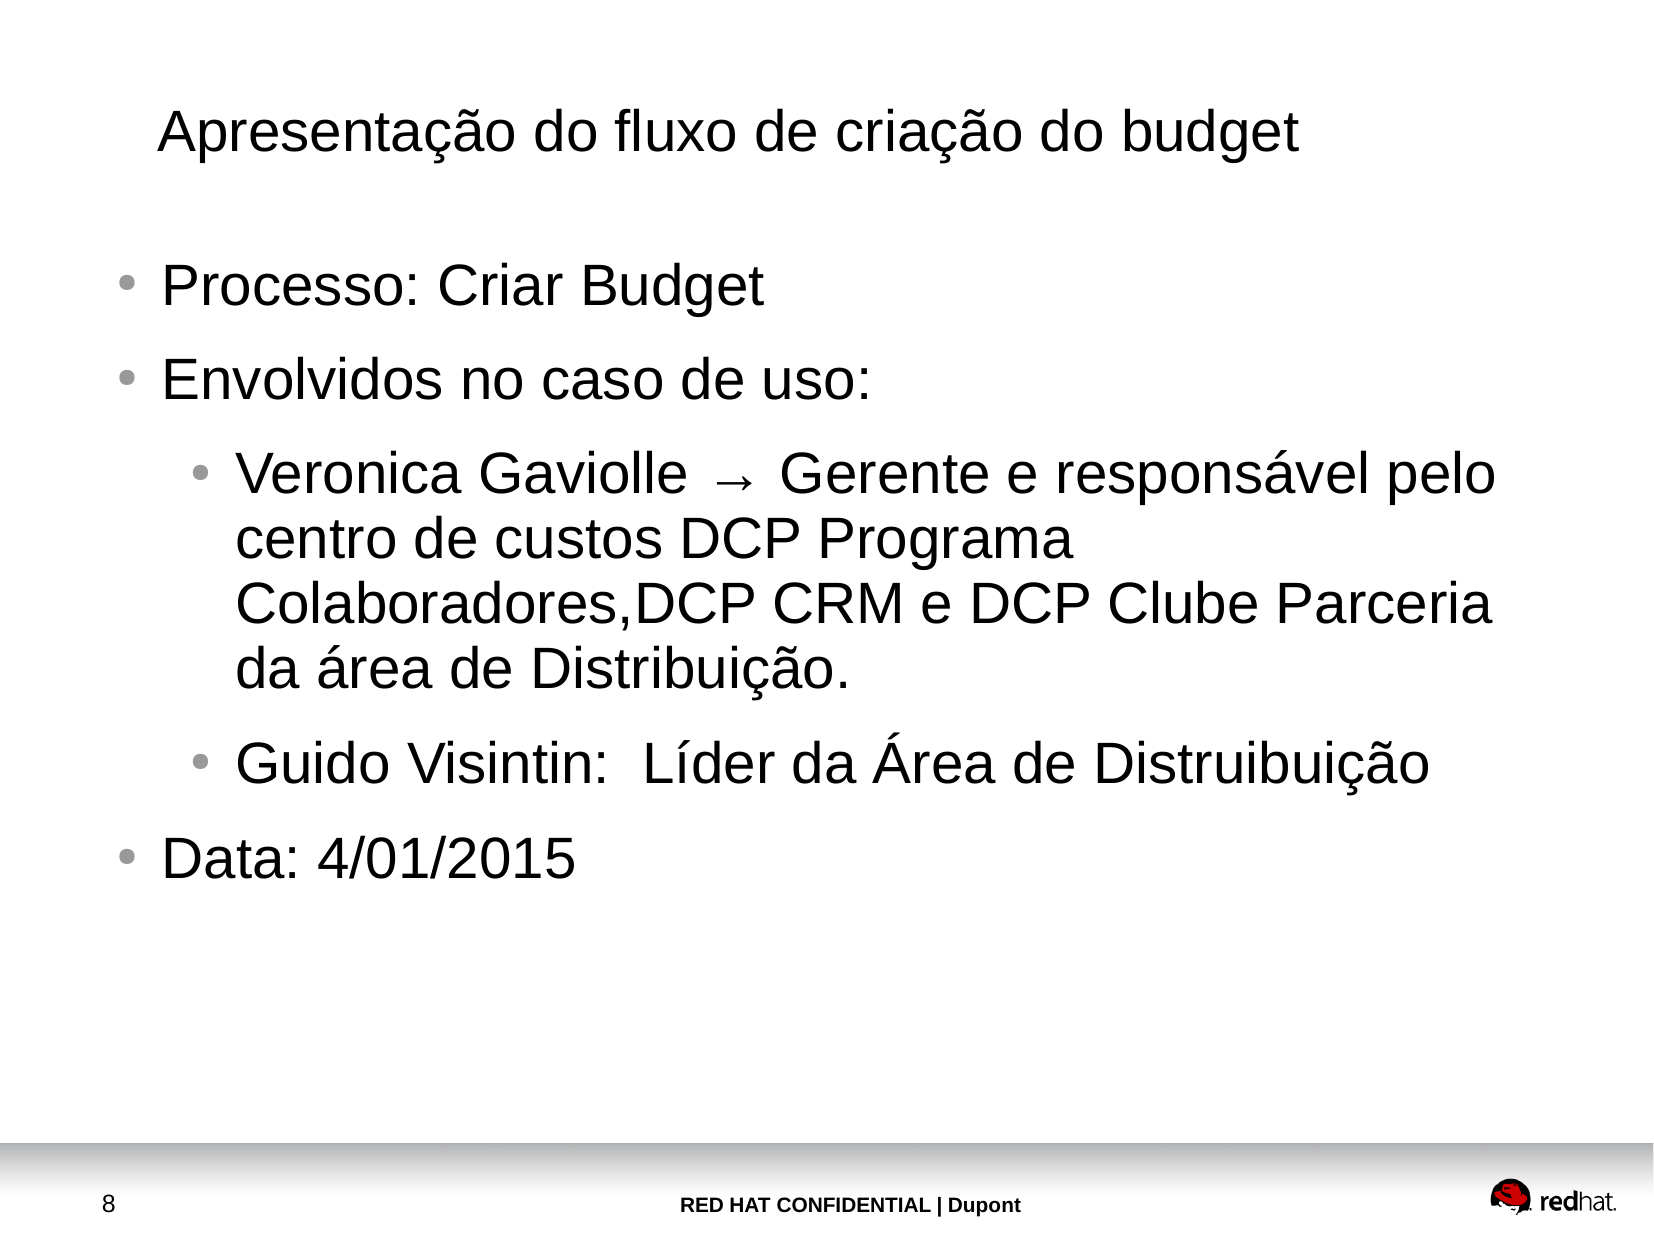

Apresentação do fluxo de criação do budget
Processo: Criar Budget
Envolvidos no caso de uso:
Veronica Gaviolle → Gerente e responsável pelo centro de custos DCP Programa Colaboradores,DCP CRM e DCP Clube Parceria da área de Distribuição.
Guido Visintin: Líder da Área de Distruibuição
Data: 4/01/2015